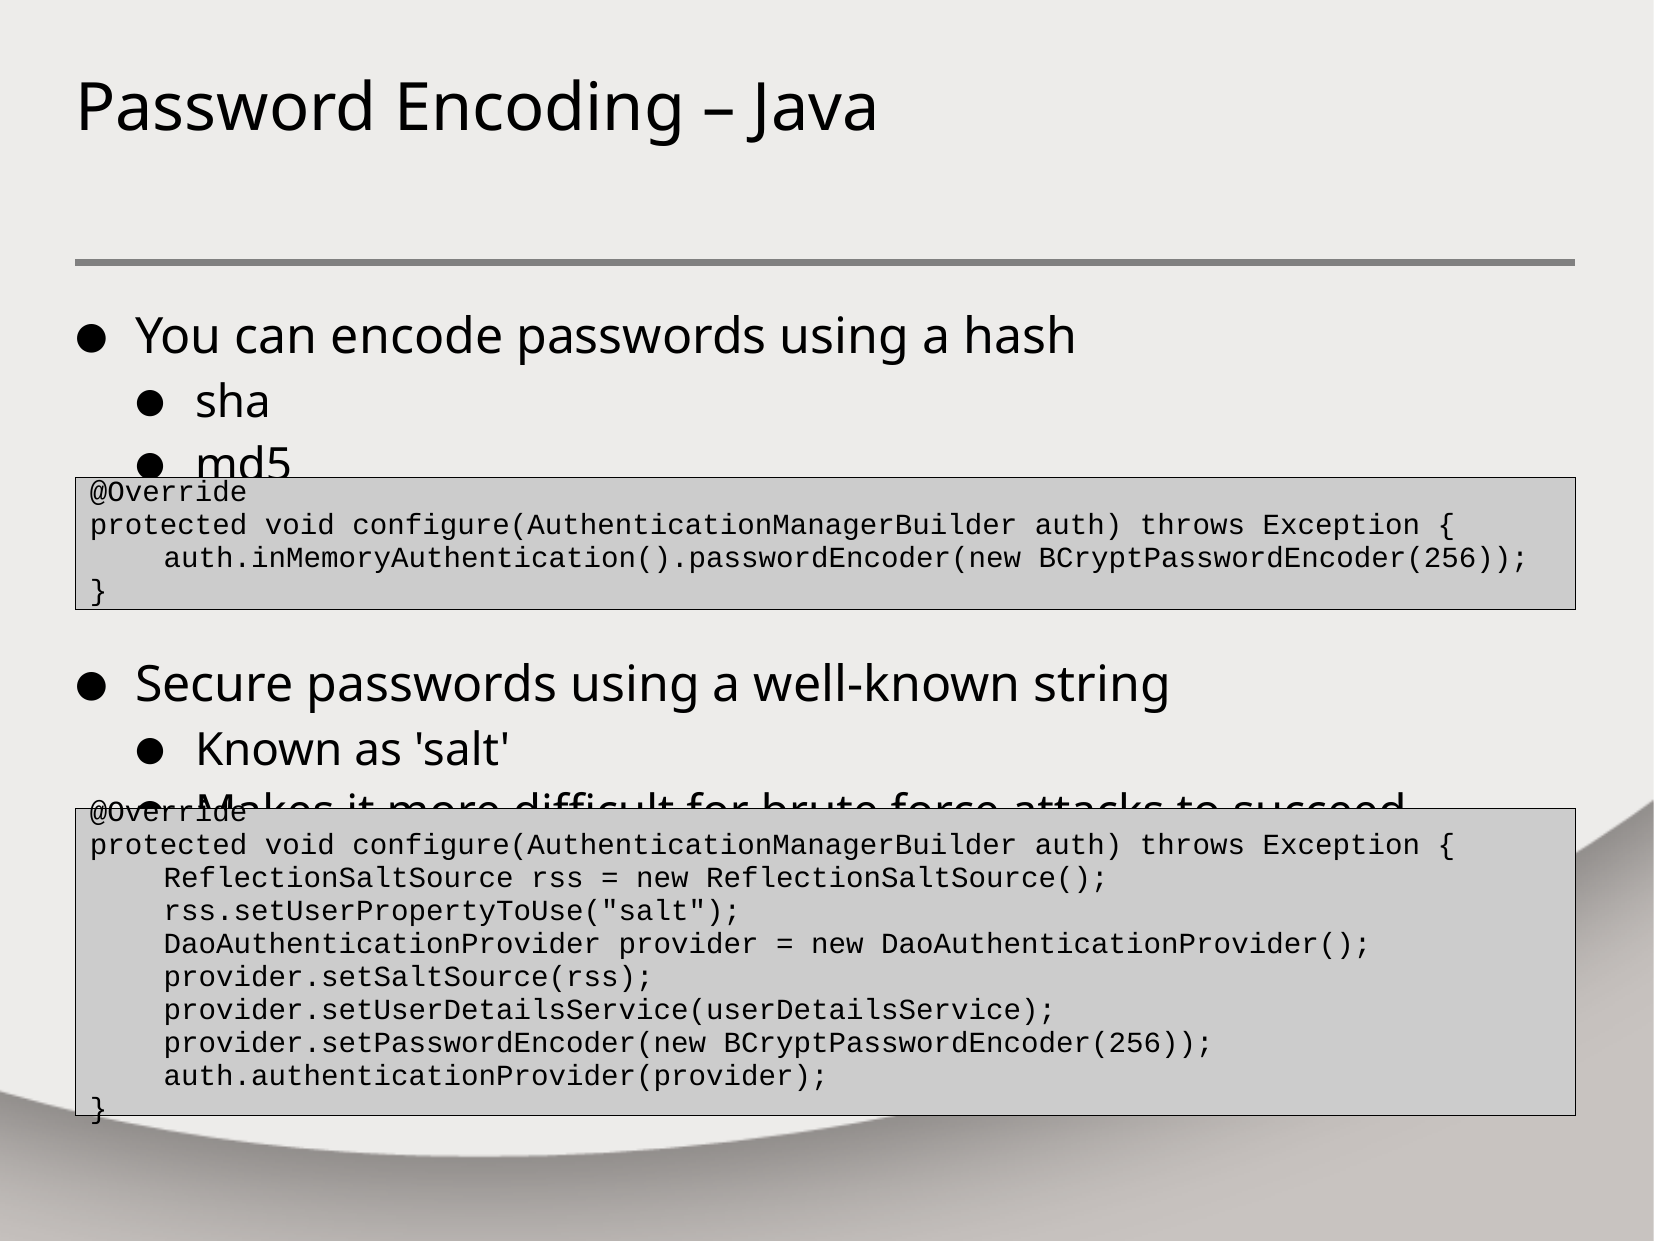

# Password Encoding – Java
You can encode passwords using a hash
sha
md5
Secure passwords using a well-known string
Known as 'salt'
Makes it more difficult for brute force attacks to succeed
@Override
protected void configure(AuthenticationManagerBuilder auth) throws Exception {
	auth.inMemoryAuthentication().passwordEncoder(new BCryptPasswordEncoder(256));
}
@Override
protected void configure(AuthenticationManagerBuilder auth) throws Exception {
	ReflectionSaltSource rss = new ReflectionSaltSource();
	rss.setUserPropertyToUse("salt");
	DaoAuthenticationProvider provider = new DaoAuthenticationProvider();
	provider.setSaltSource(rss);
	provider.setUserDetailsService(userDetailsService);
	provider.setPasswordEncoder(new BCryptPasswordEncoder(256));
	auth.authenticationProvider(provider);
}